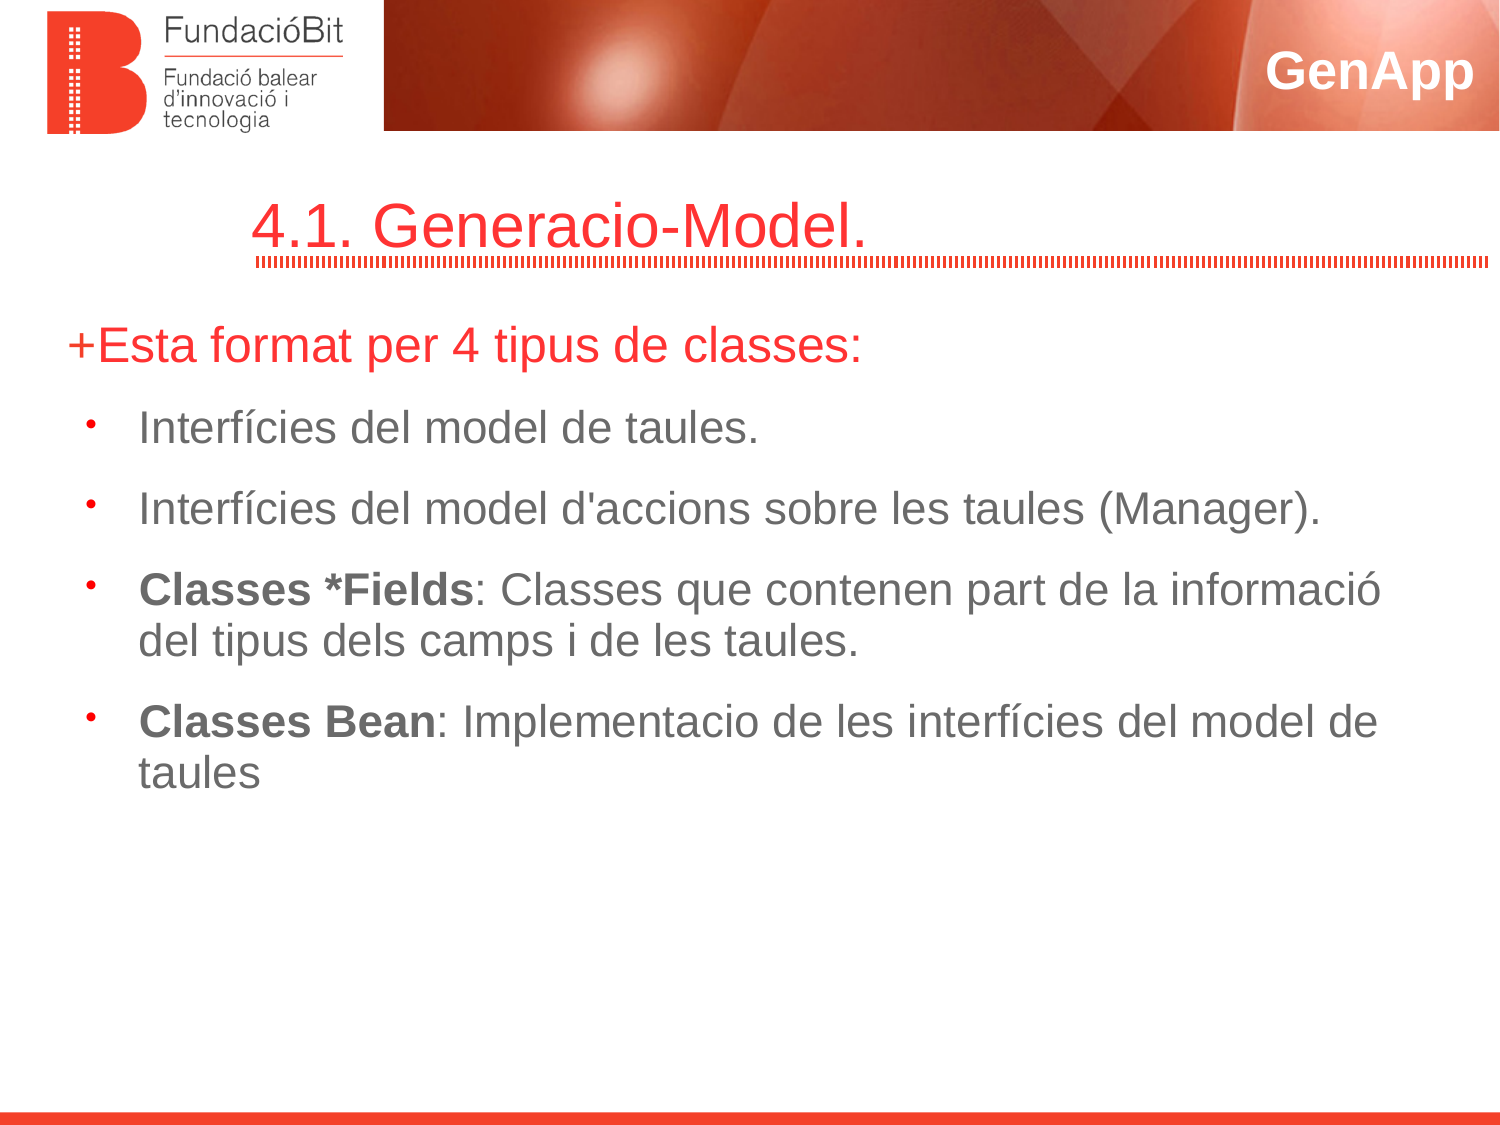

# GenApp
 4.1. Generacio-Model.
+Esta format per 4 tipus de classes:
Interfícies del model de taules.
Interfícies del model d'accions sobre les taules (Manager).
Classes *Fields: Classes que contenen part de la informació del tipus dels camps i de les taules.
Classes Bean: Implementacio de les interfícies del model de taules